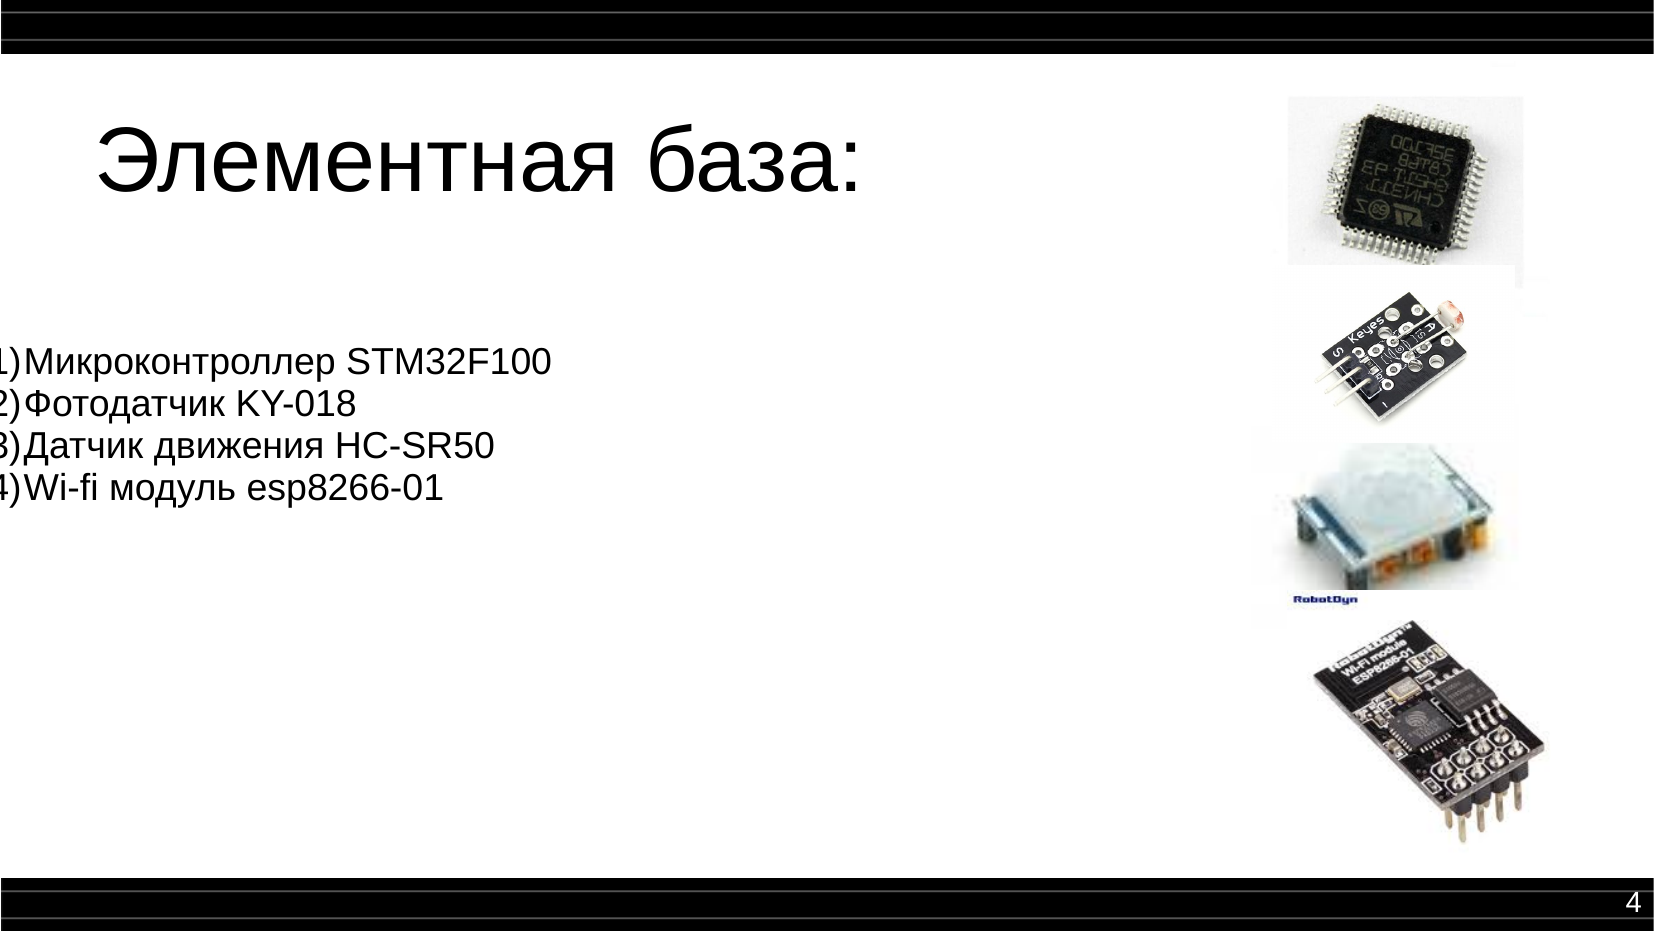

# Элементная база:
Микроконтроллер STM32F100
Фотодатчик KY-018
Датчик движения HC-SR50
Wi-fi модуль esp8266-01